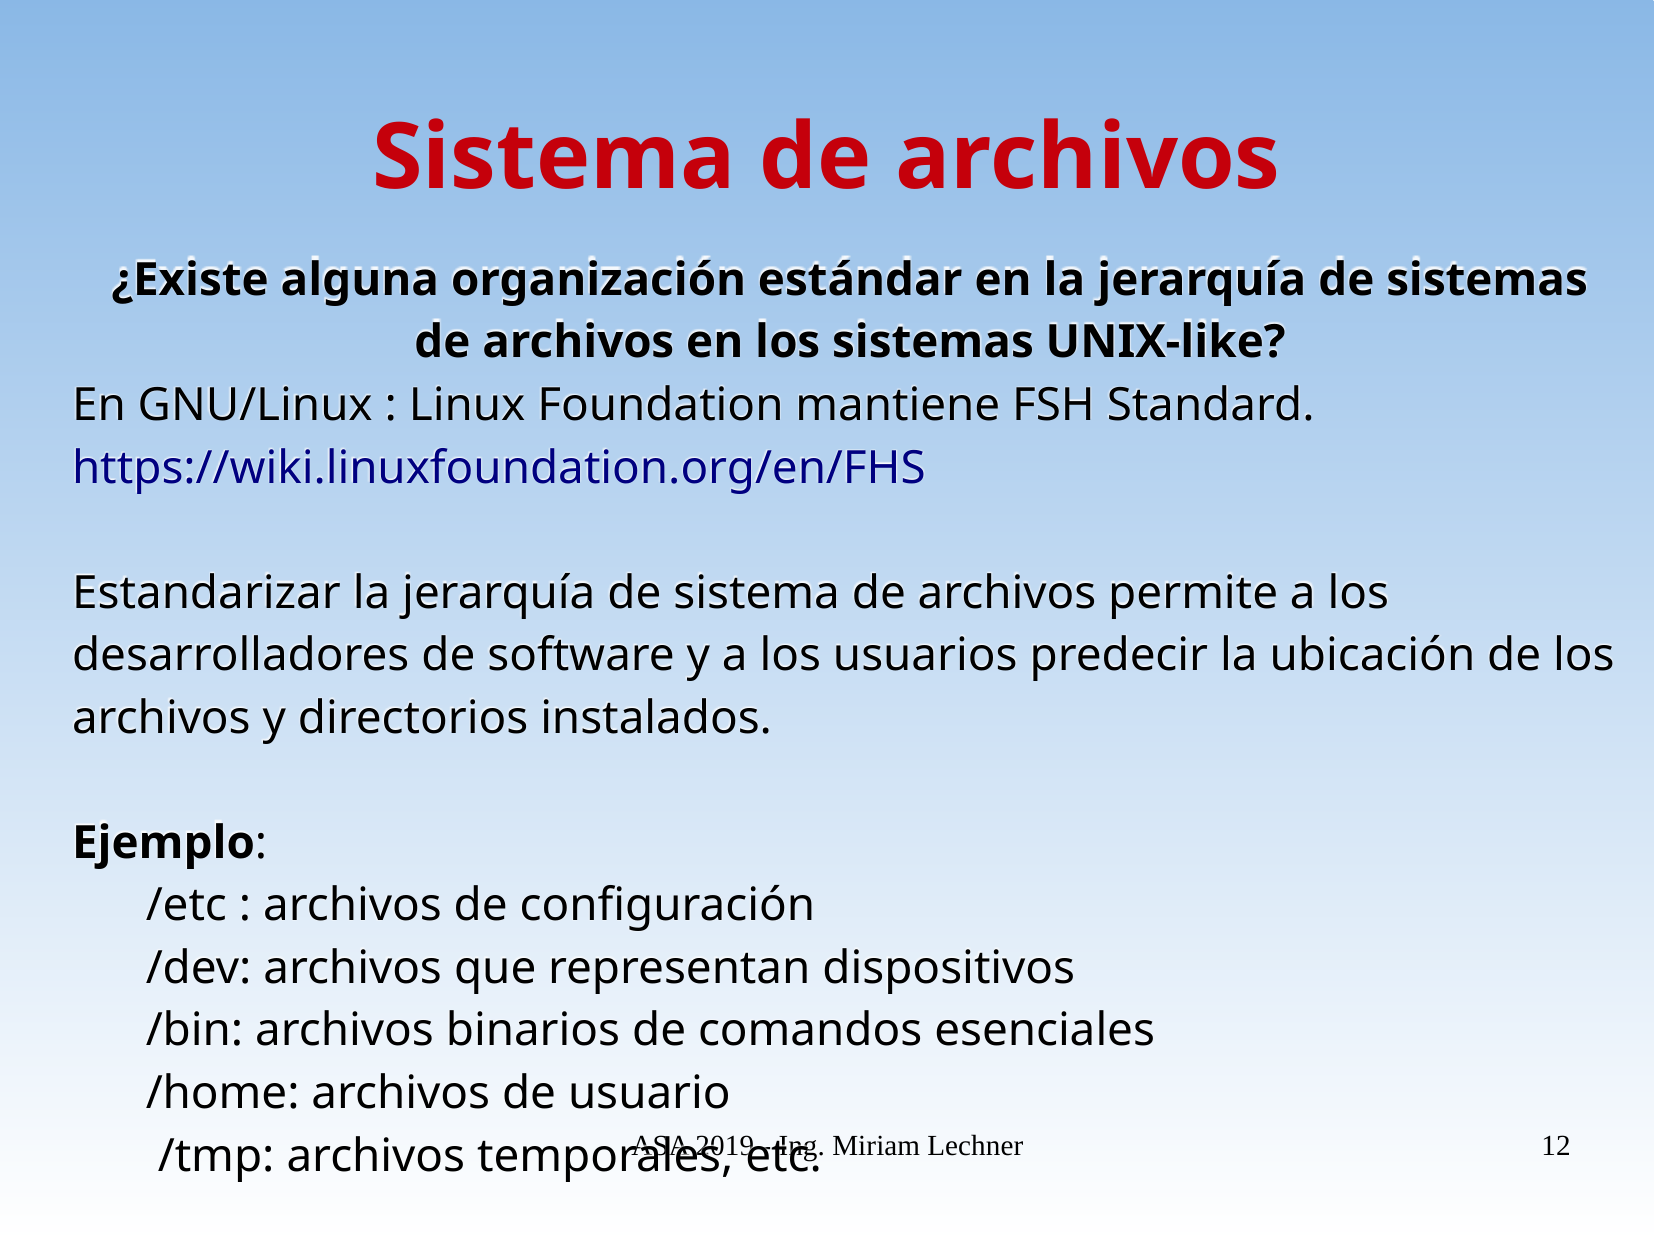

# Sistema de archivos
¿Existe alguna organización estándar en la jerarquía de sistemas
de archivos en los sistemas UNIX-like?
En GNU/Linux : Linux Foundation mantiene FSH Standard.
https://wiki.linuxfoundation.org/en/FHS
Estandarizar la jerarquía de sistema de archivos permite a los
desarrolladores de software y a los usuarios predecir la ubicación de los
archivos y directorios instalados.
Ejemplo:
	/etc : archivos de configuración
	/dev: archivos que representan dispositivos
	/bin: archivos binarios de comandos esenciales
	/home: archivos de usuario
	 /tmp: archivos temporales, etc.
ASA 2019 - Ing. Miriam Lechner
12